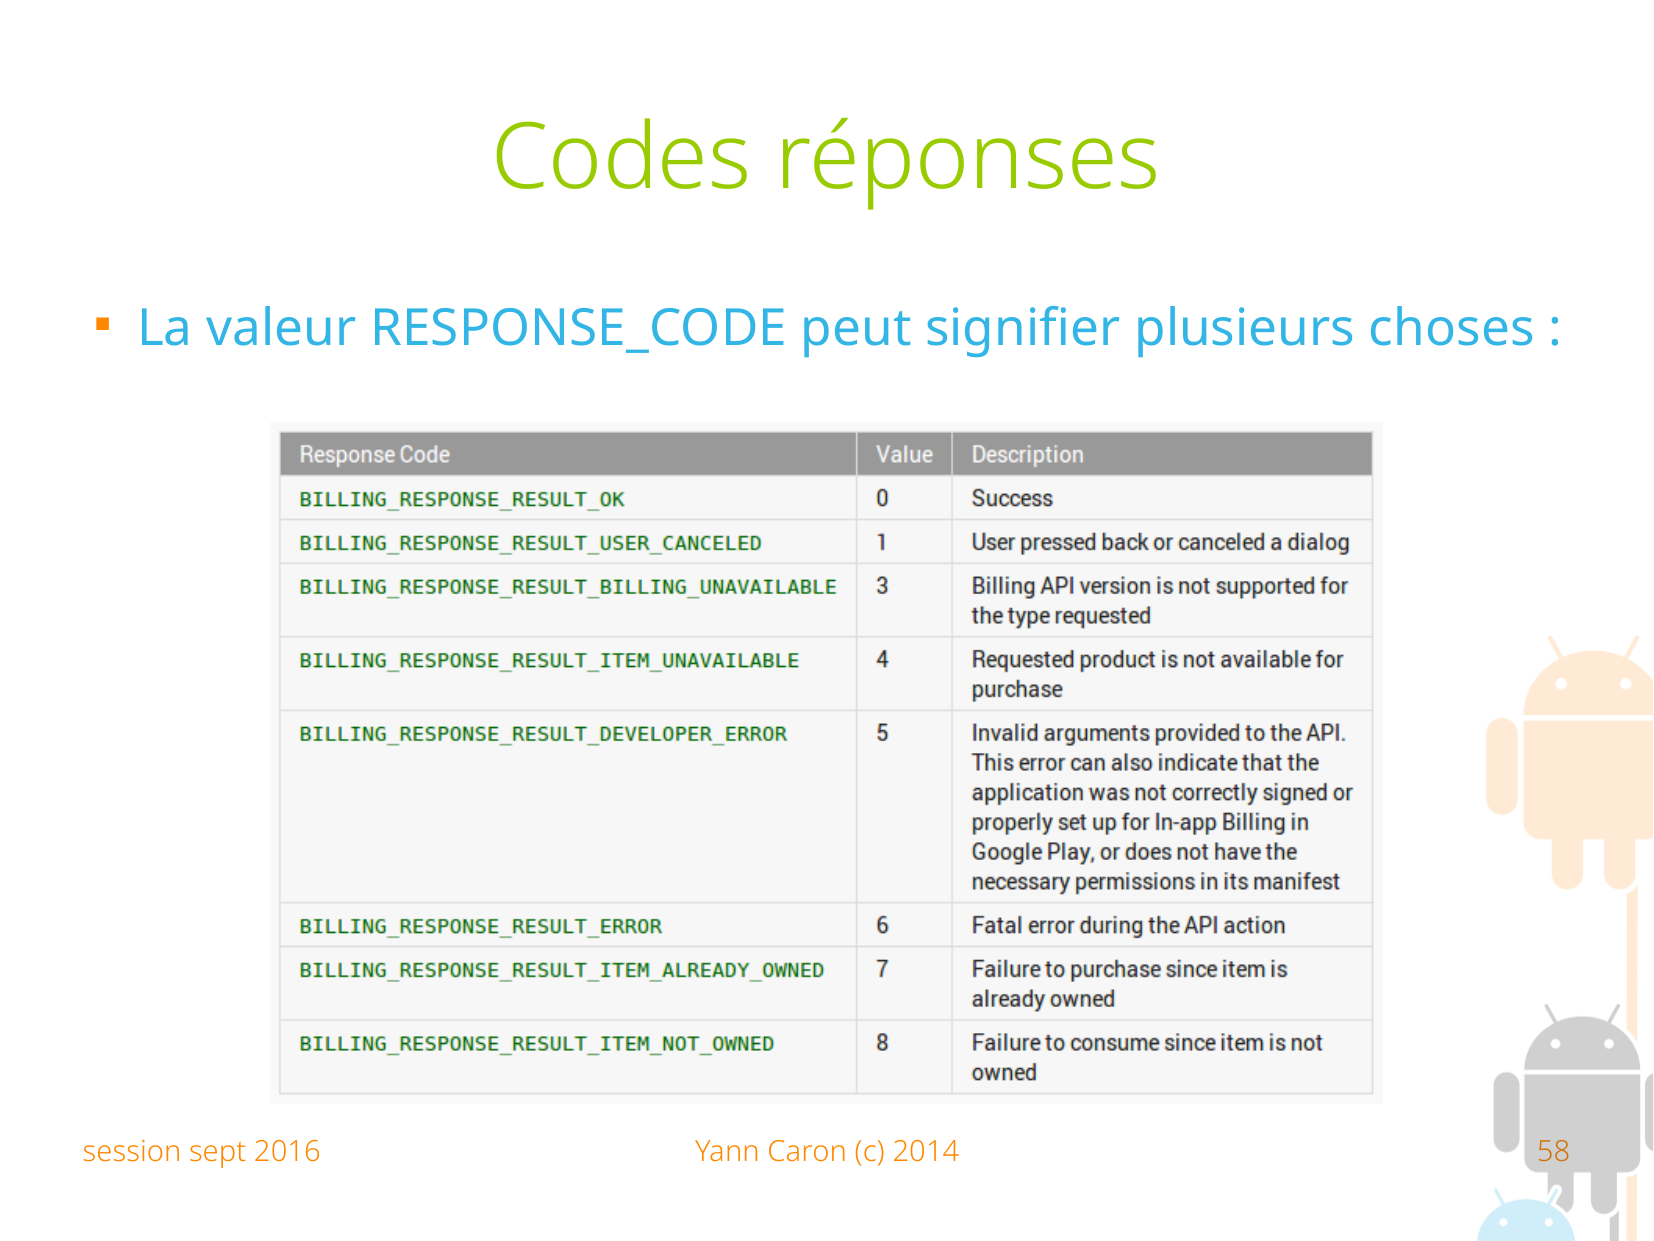

# Codes réponses
La valeur RESPONSE_CODE peut signifier plusieurs choses :
session sept 2016
Yann Caron (c) 2014
58